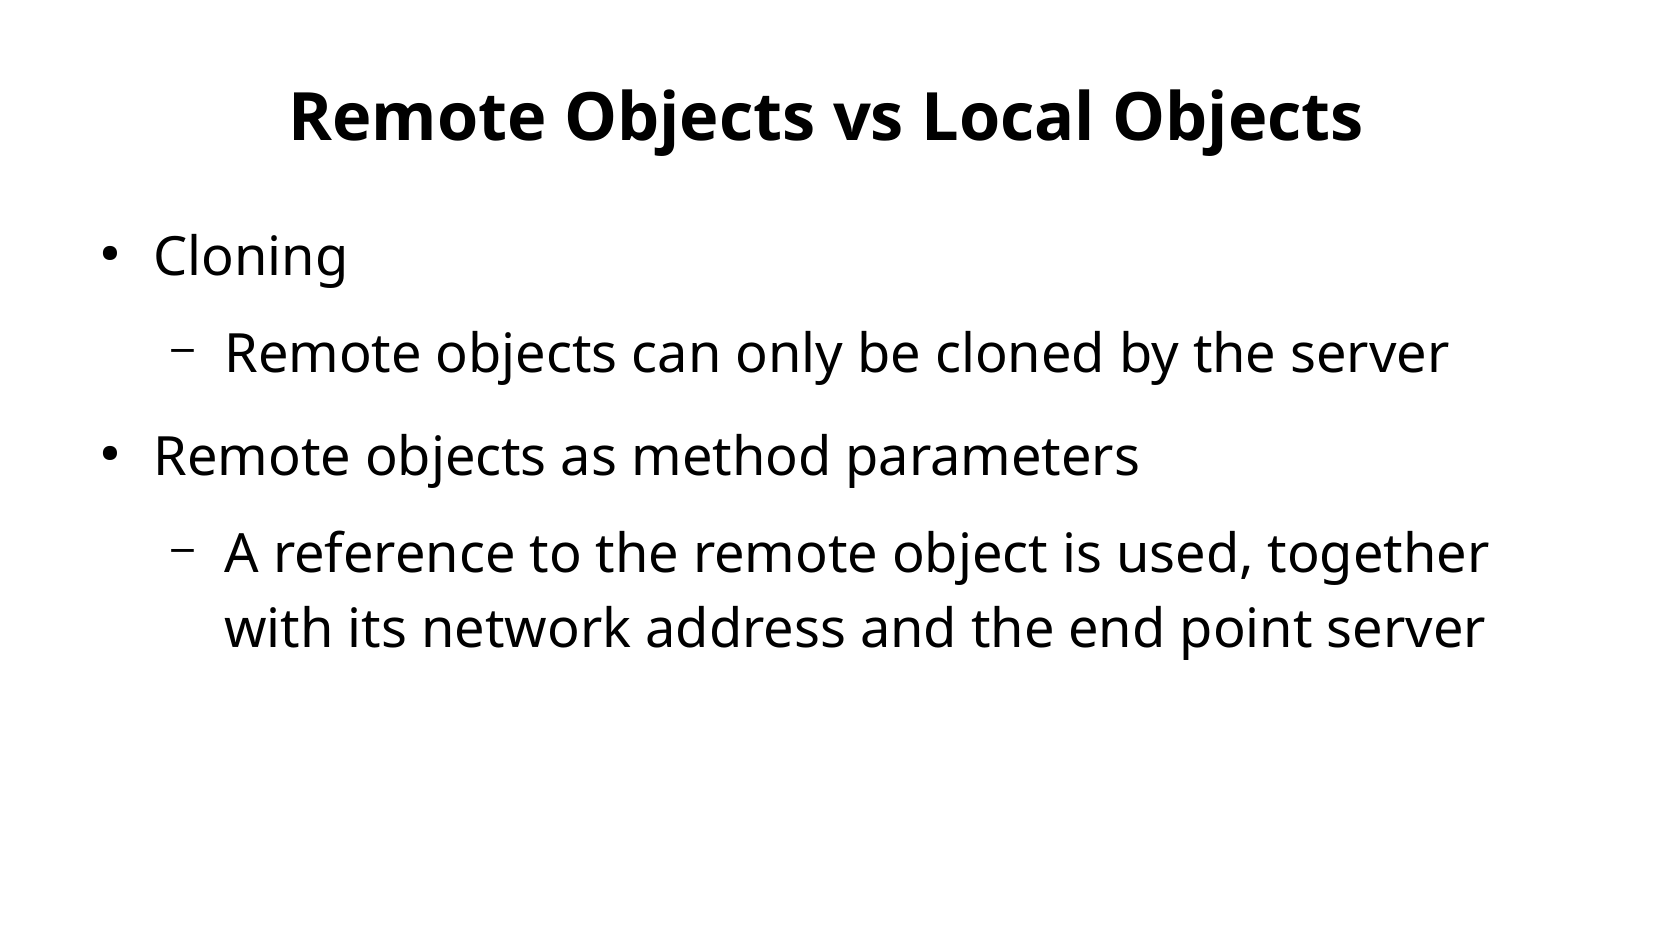

# Remote Objects vs Local Objects
Cloning
Remote objects can only be cloned by the server
Remote objects as method parameters
A reference to the remote object is used, together with its network address and the end point server